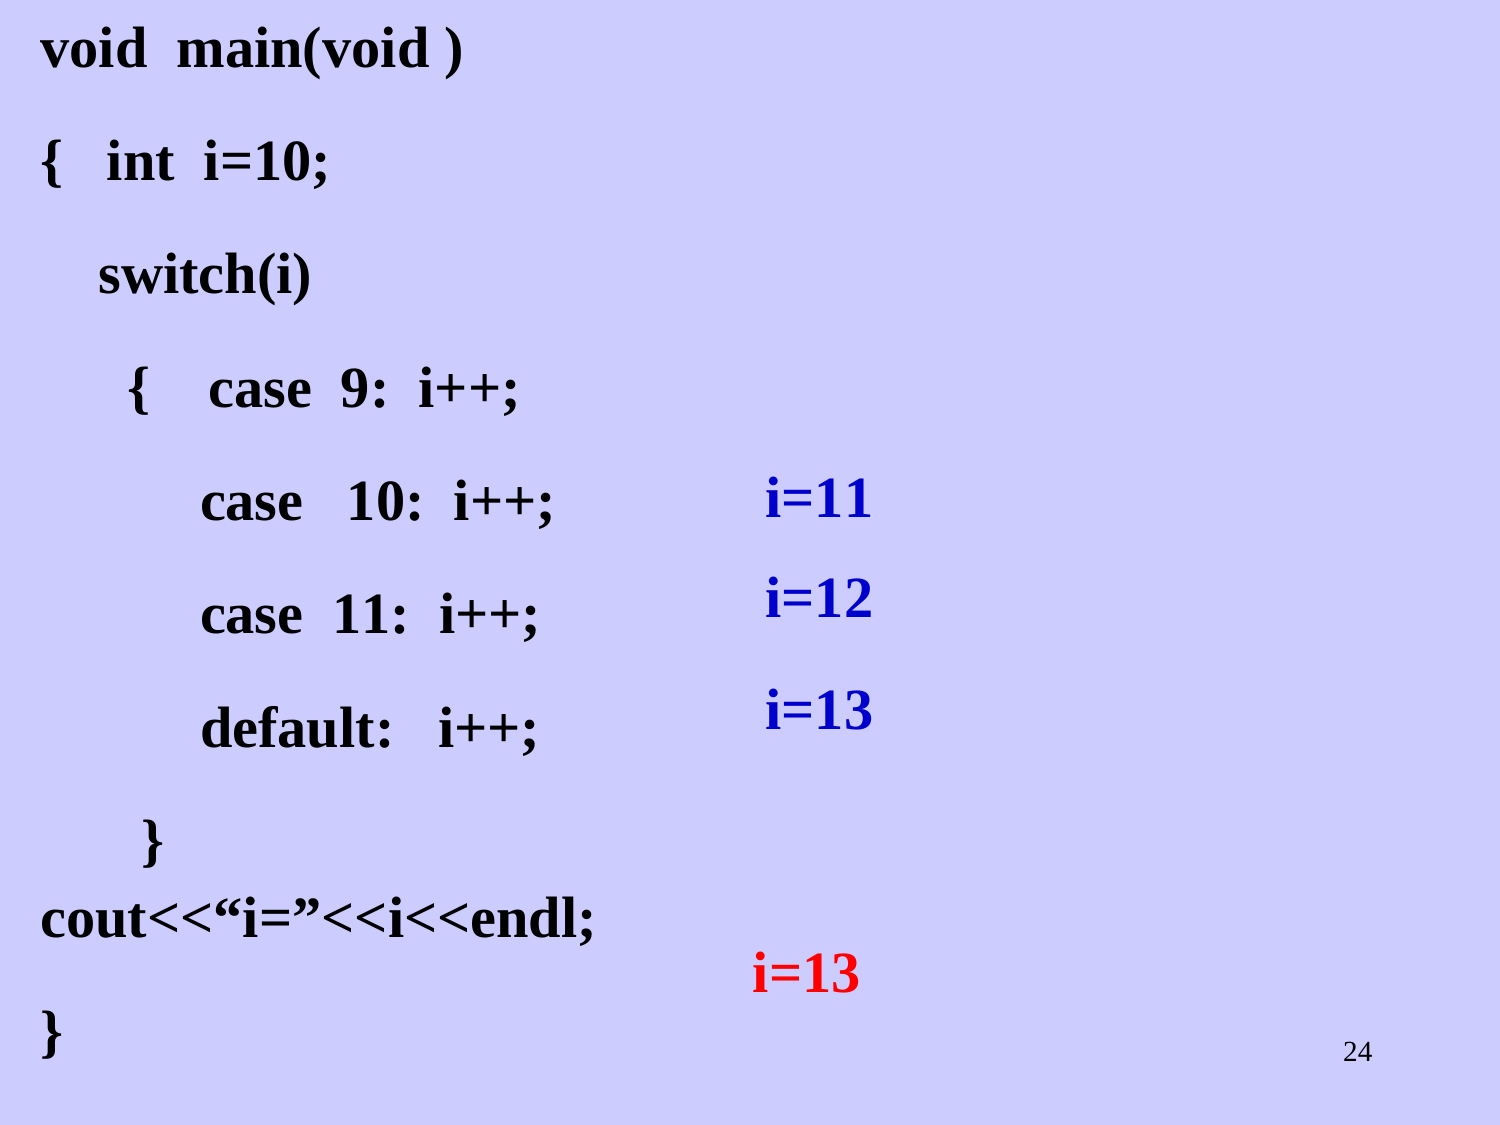

void main(void )
{ int i=10;
 switch(i)
 { case 9: i++;
 case 10: i++;
 case 11: i++;
 default: i++;
 } cout<<“i=”<<i<<endl;
}
i=11
i=12
i=13
i=13